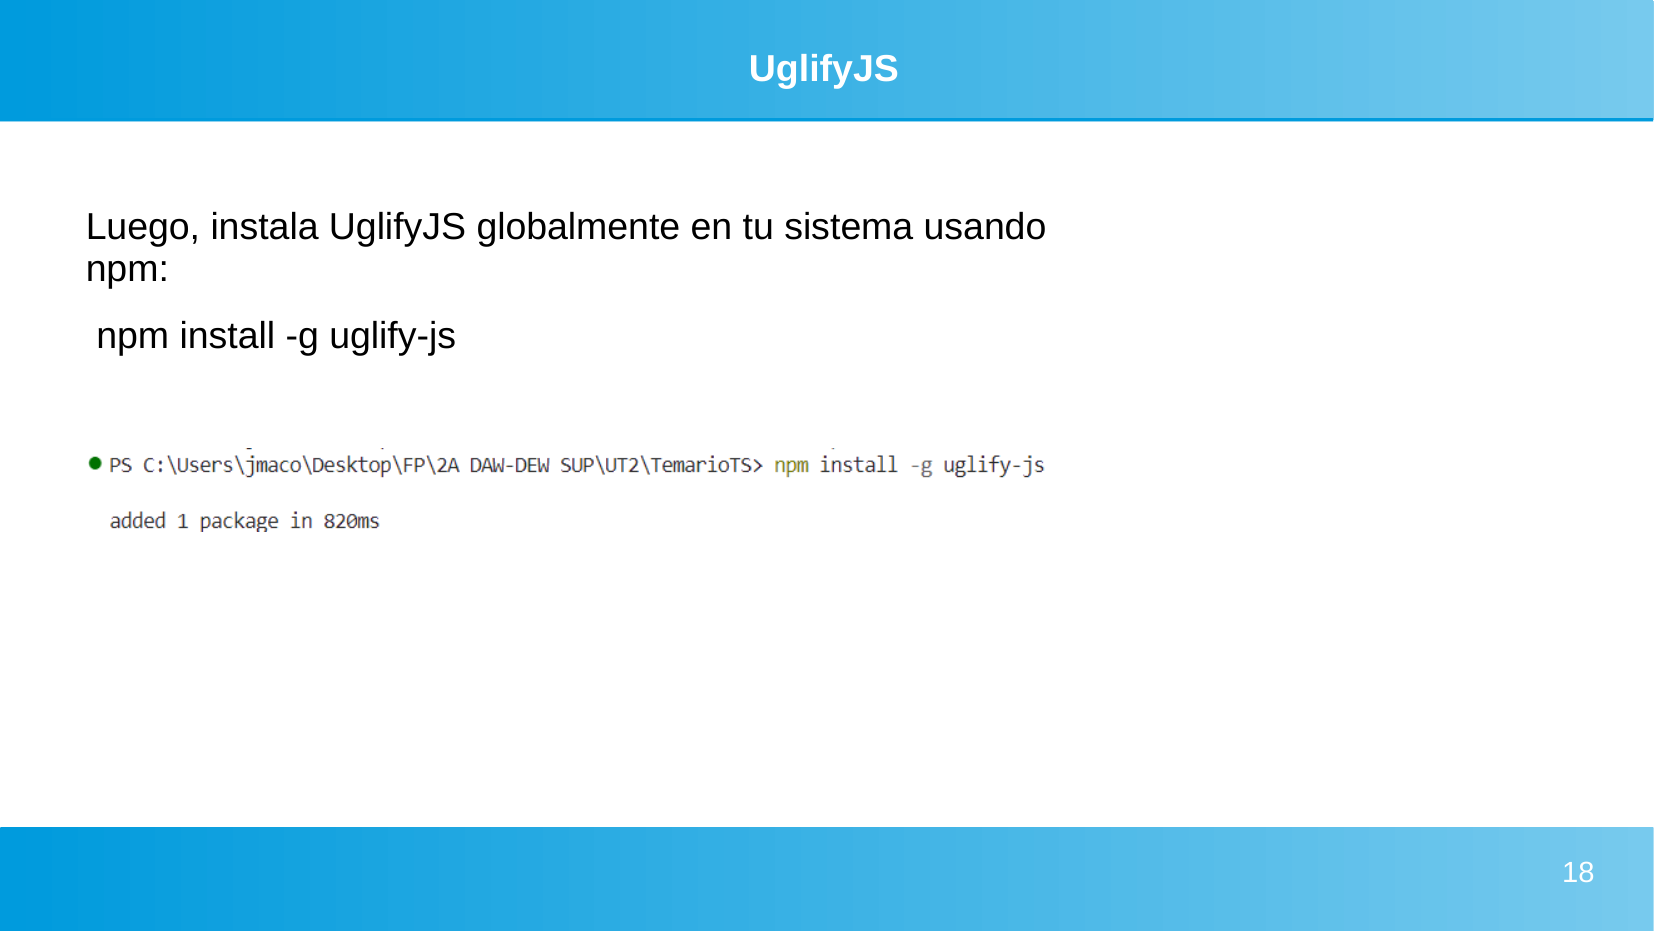

# UglifyJS
Luego, instala UglifyJS globalmente en tu sistema usando npm:
 npm install -g uglify-js
18